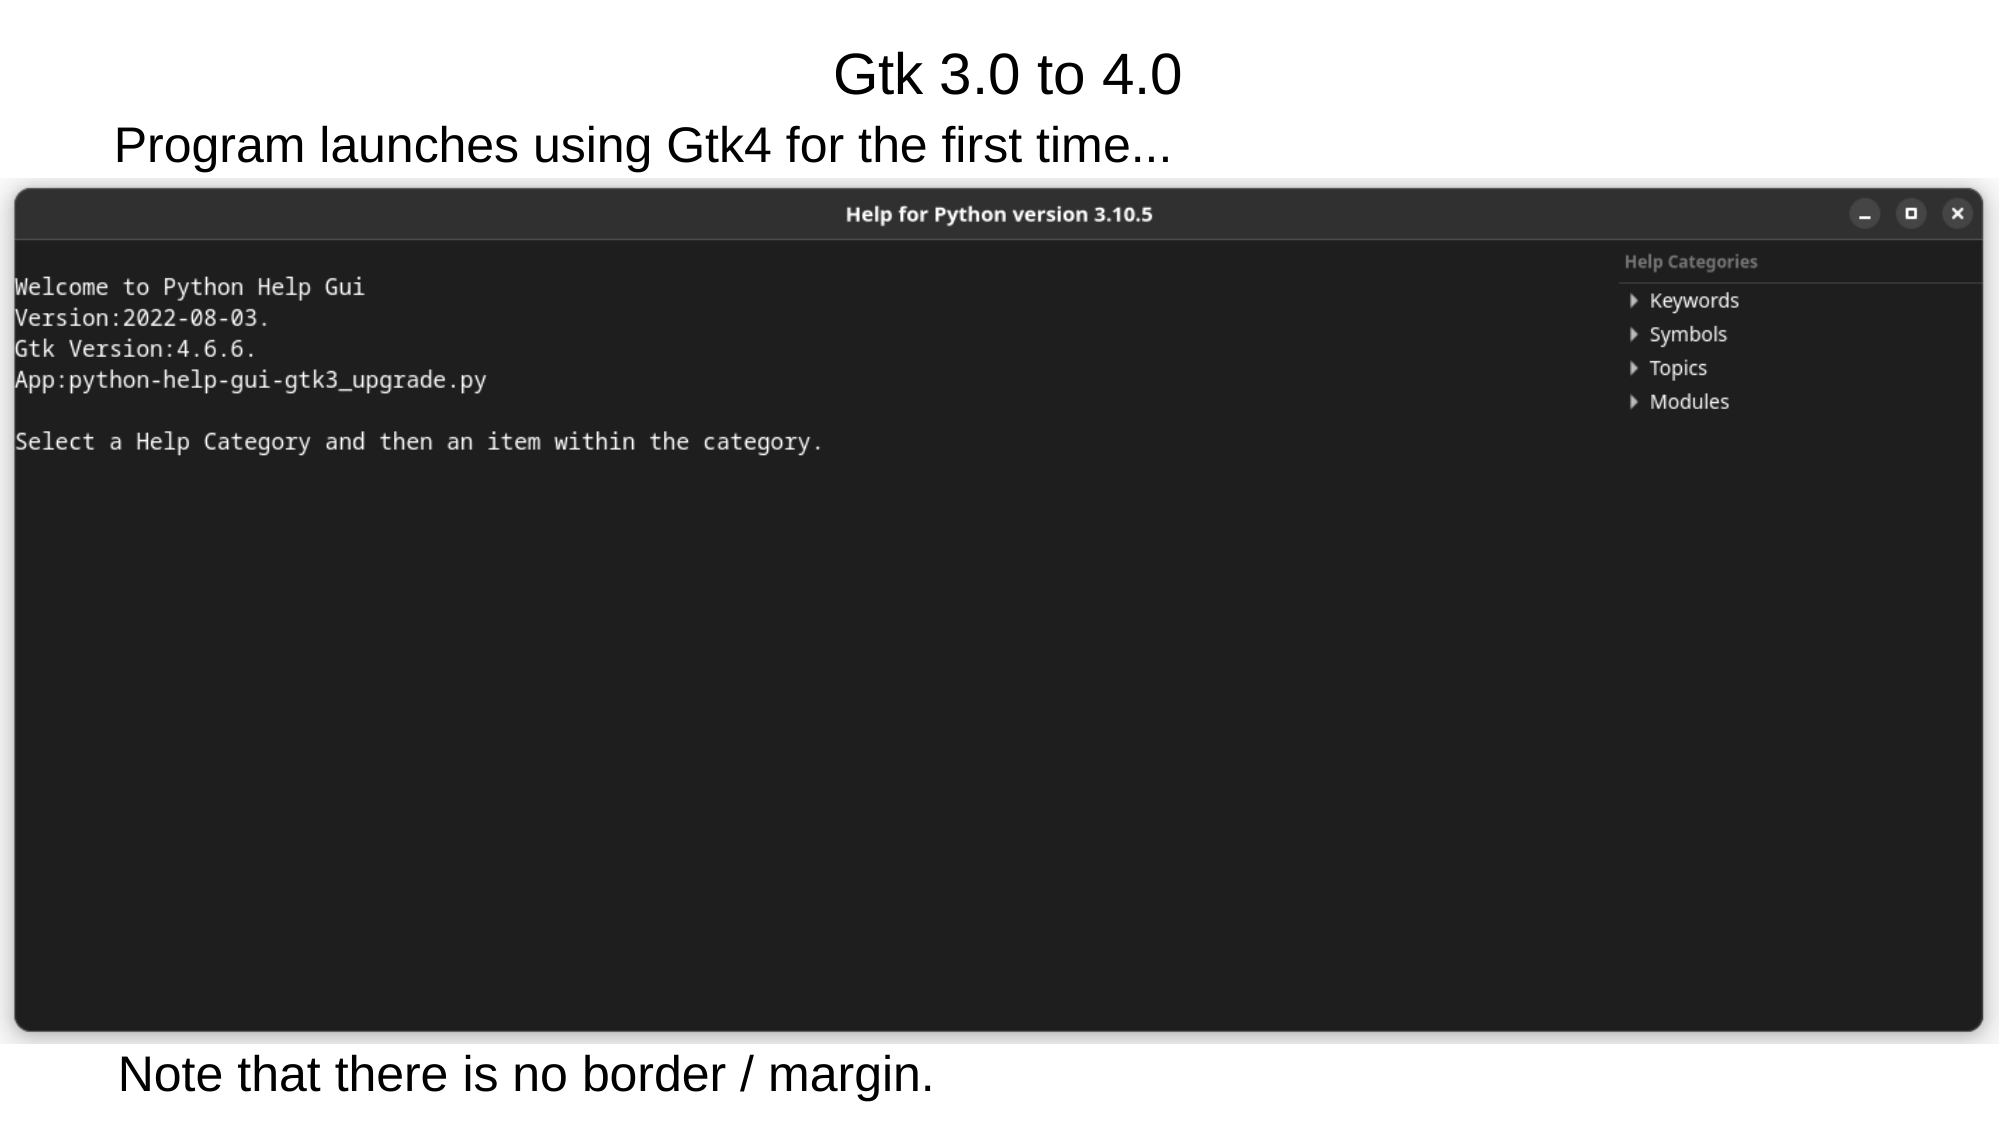

# Gtk 3.0 to 4.0
Program launches using Gtk4 for the first time...
Note that there is no border / margin.